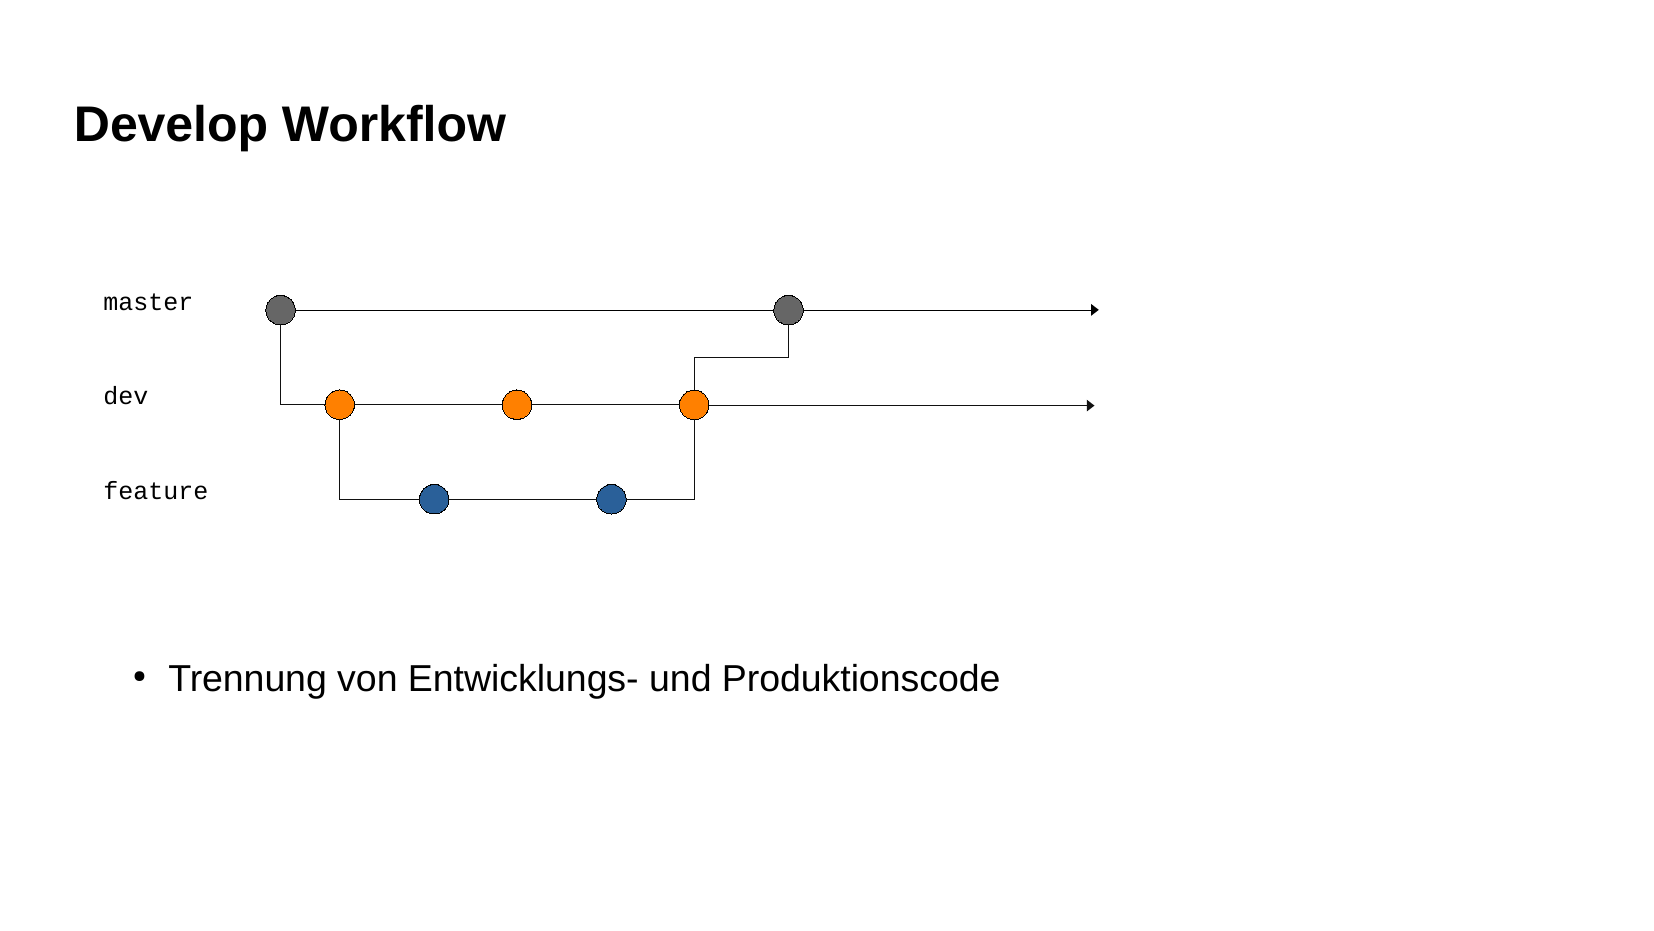

Develop Workflow
master
dev
feature
Trennung von Entwicklungs- und Produktionscode